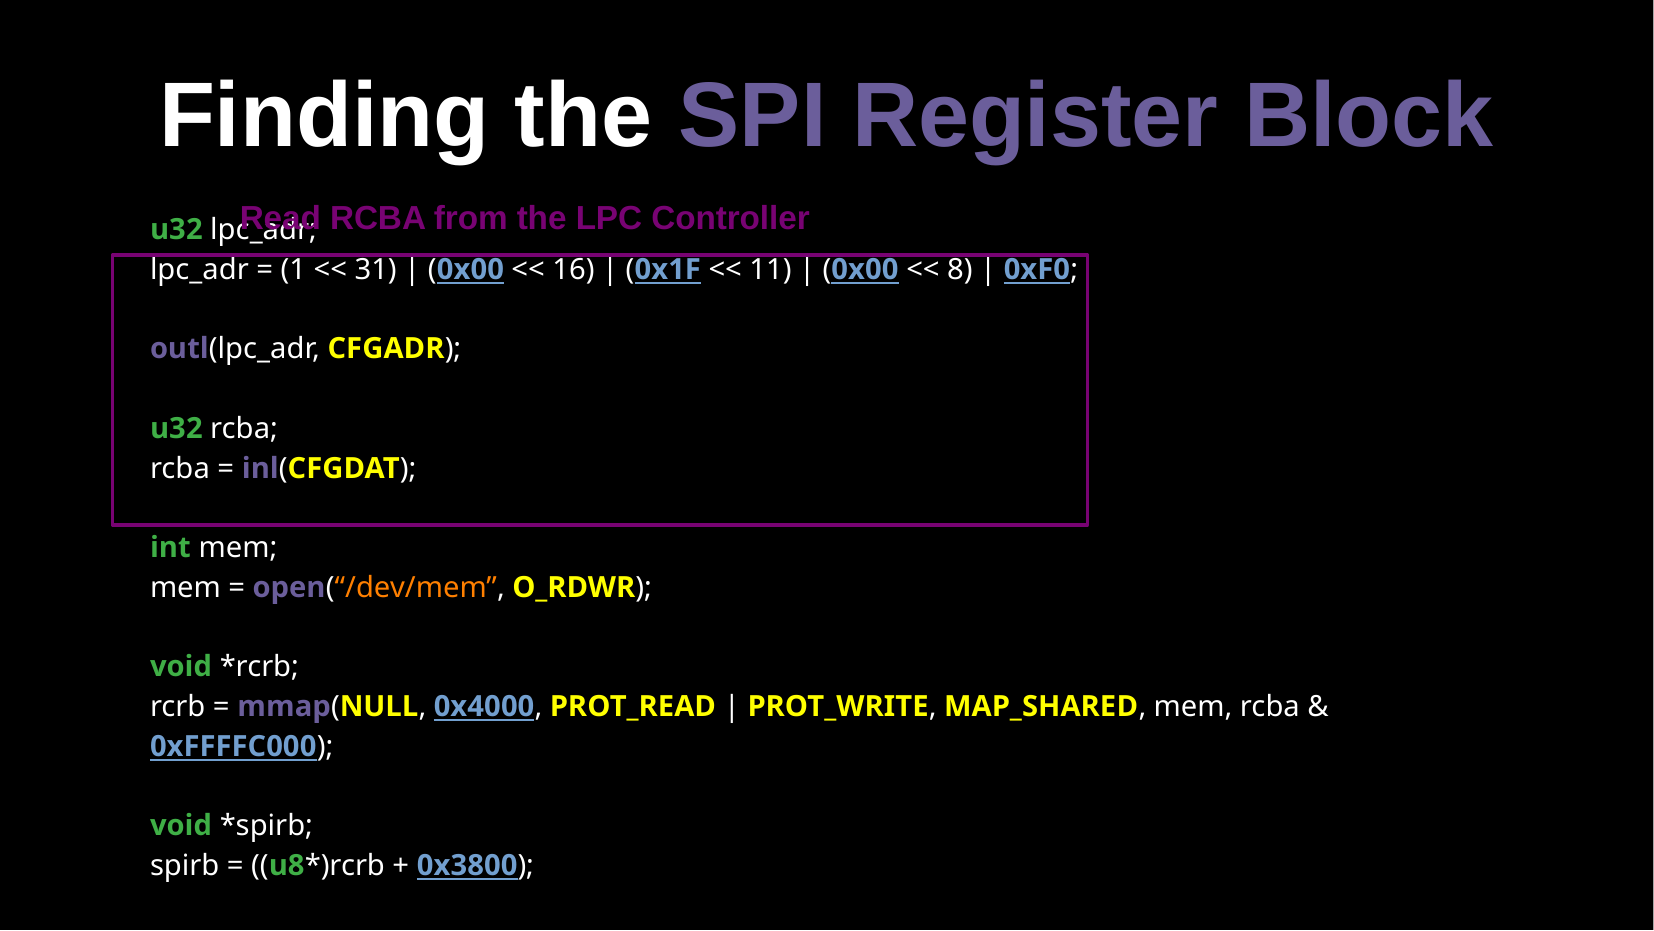

# Finding the SPI Register Block
Read RCBA from the LPC Controller
u32 lpc_adr;
lpc_adr = (1 << 31) | (0x00 << 16) | (0x1F << 11) | (0x00 << 8) | 0xF0;
outl(lpc_adr, CFGADR);
u32 rcba;
rcba = inl(CFGDAT);
int mem;
mem = open(“/dev/mem”, O_RDWR);
void *rcrb;
rcrb = mmap(NULL, 0x4000, PROT_READ | PROT_WRITE, MAP_SHARED, mem, rcba & 0xFFFFC000);
void *spirb;
spirb = ((u8*)rcrb + 0x3800);